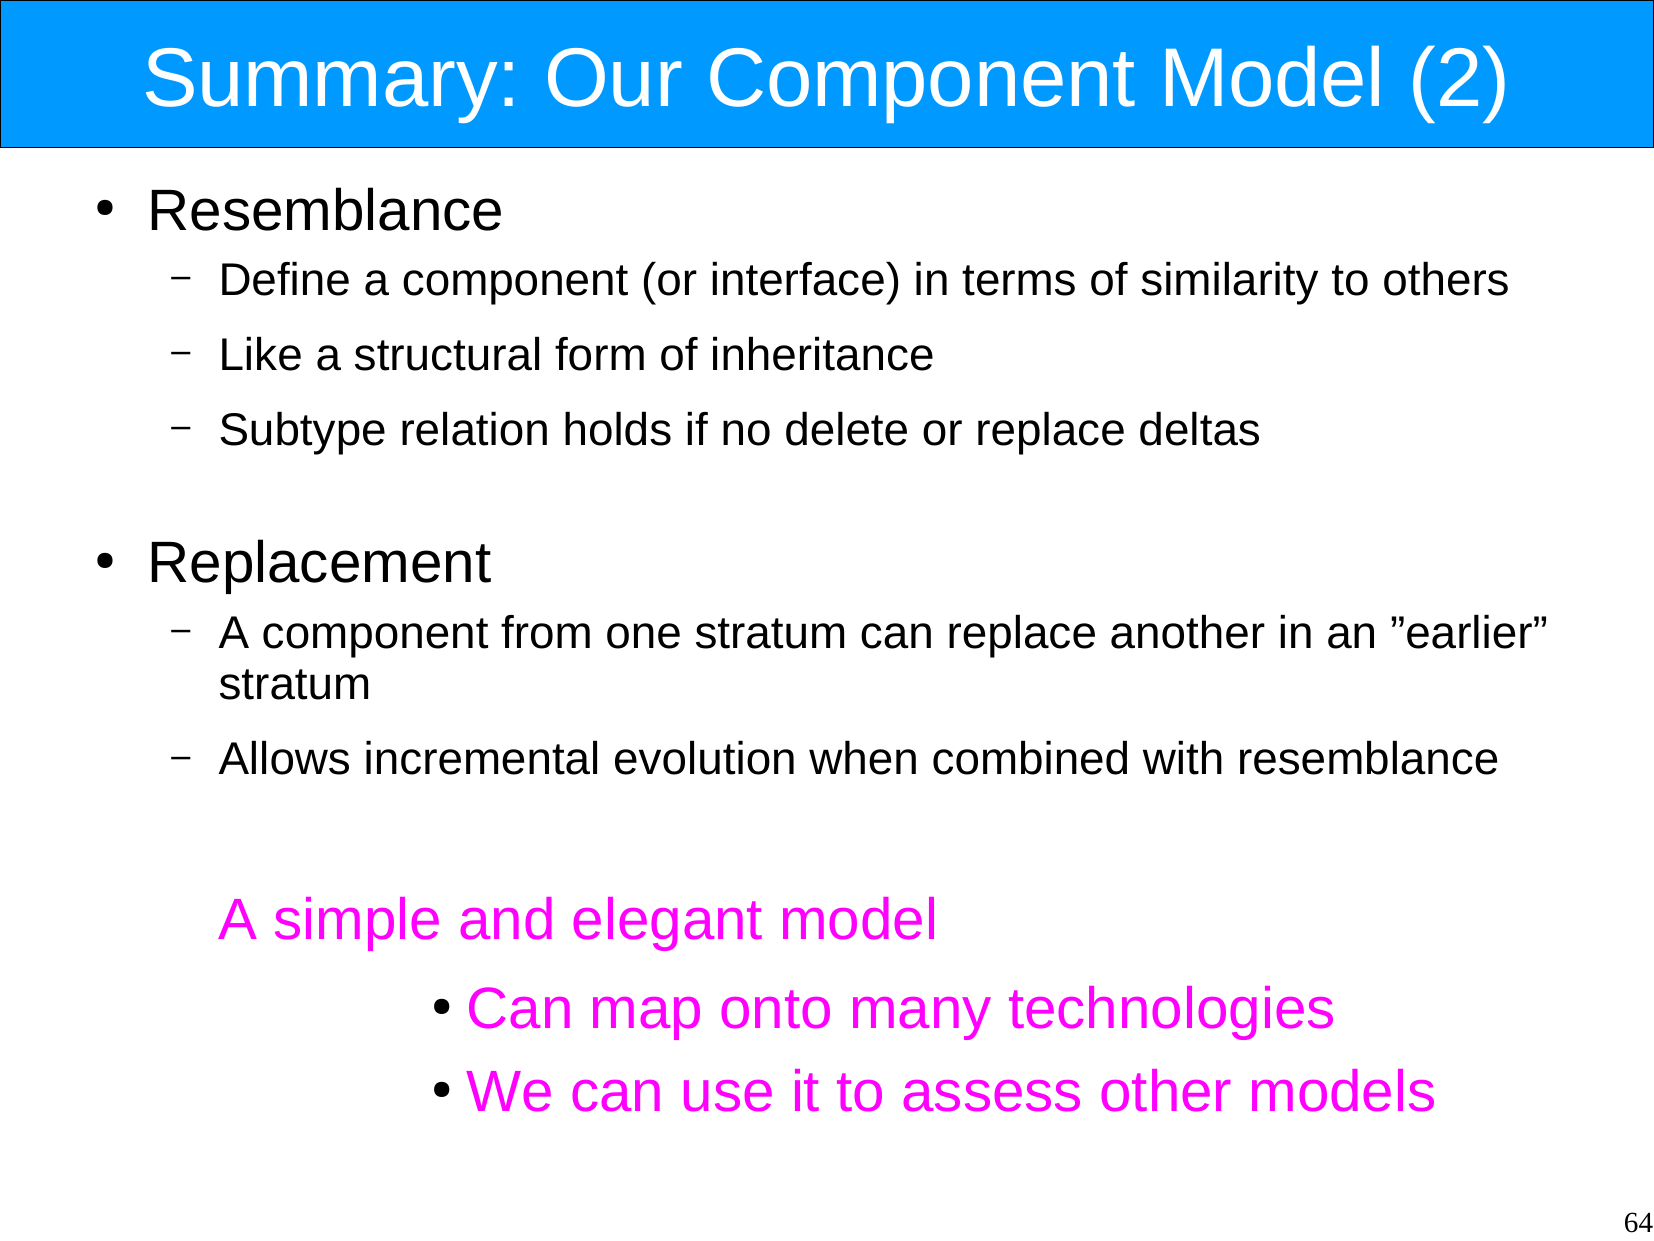

# Summary: Our Component Model (2)
Resemblance
Define a component (or interface) in terms of similarity to others
Like a structural form of inheritance
Subtype relation holds if no delete or replace deltas
Replacement
A component from one stratum can replace another in an ”earlier” stratum
Allows incremental evolution when combined with resemblance
A simple and elegant model
Can map onto many technologies
We can use it to assess other models
64